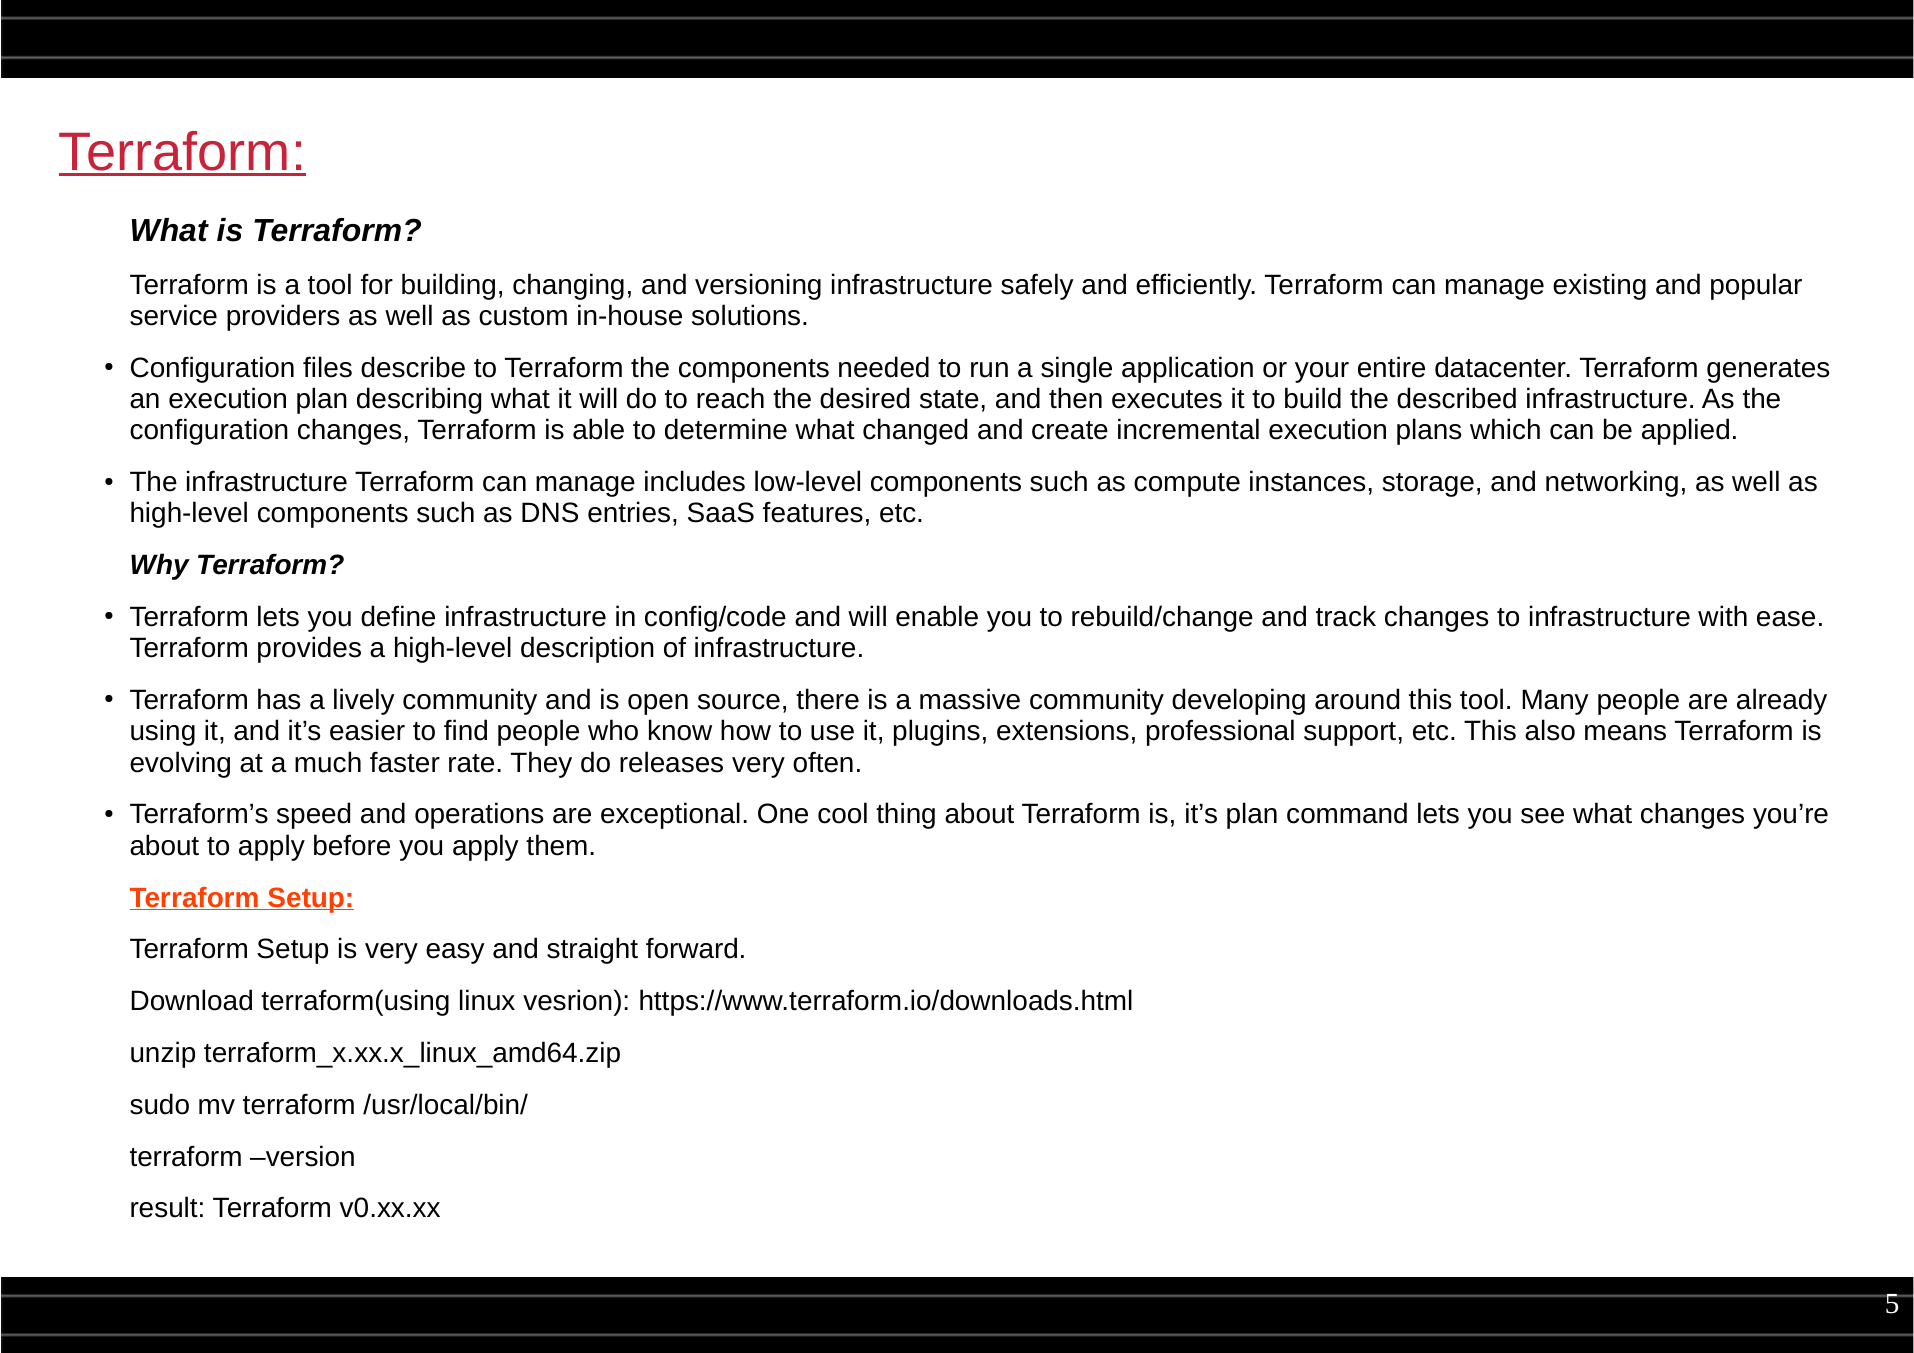

# Terraform:
What is Terraform?
Terraform is a tool for building, changing, and versioning infrastructure safely and efficiently. Terraform can manage existing and popular service providers as well as custom in-house solutions.
Configuration files describe to Terraform the components needed to run a single application or your entire datacenter. Terraform generates an execution plan describing what it will do to reach the desired state, and then executes it to build the described infrastructure. As the configuration changes, Terraform is able to determine what changed and create incremental execution plans which can be applied.
The infrastructure Terraform can manage includes low-level components such as compute instances, storage, and networking, as well as high-level components such as DNS entries, SaaS features, etc.
Why Terraform?
Terraform lets you define infrastructure in config/code and will enable you to rebuild/change and track changes to infrastructure with ease. Terraform provides a high-level description of infrastructure.
Terraform has a lively community and is open source, there is a massive community developing around this tool. Many people are already using it, and it’s easier to find people who know how to use it, plugins, extensions, professional support, etc. This also means Terraform is evolving at a much faster rate. They do releases very often.
Terraform’s speed and operations are exceptional. One cool thing about Terraform is, it’s plan command lets you see what changes you’re about to apply before you apply them.
Terraform Setup:
Terraform Setup is very easy and straight forward.
Download terraform(using linux vesrion): https://www.terraform.io/downloads.html
unzip terraform_x.xx.x_linux_amd64.zip
sudo mv terraform /usr/local/bin/
terraform –version
result: Terraform v0.xx.xx